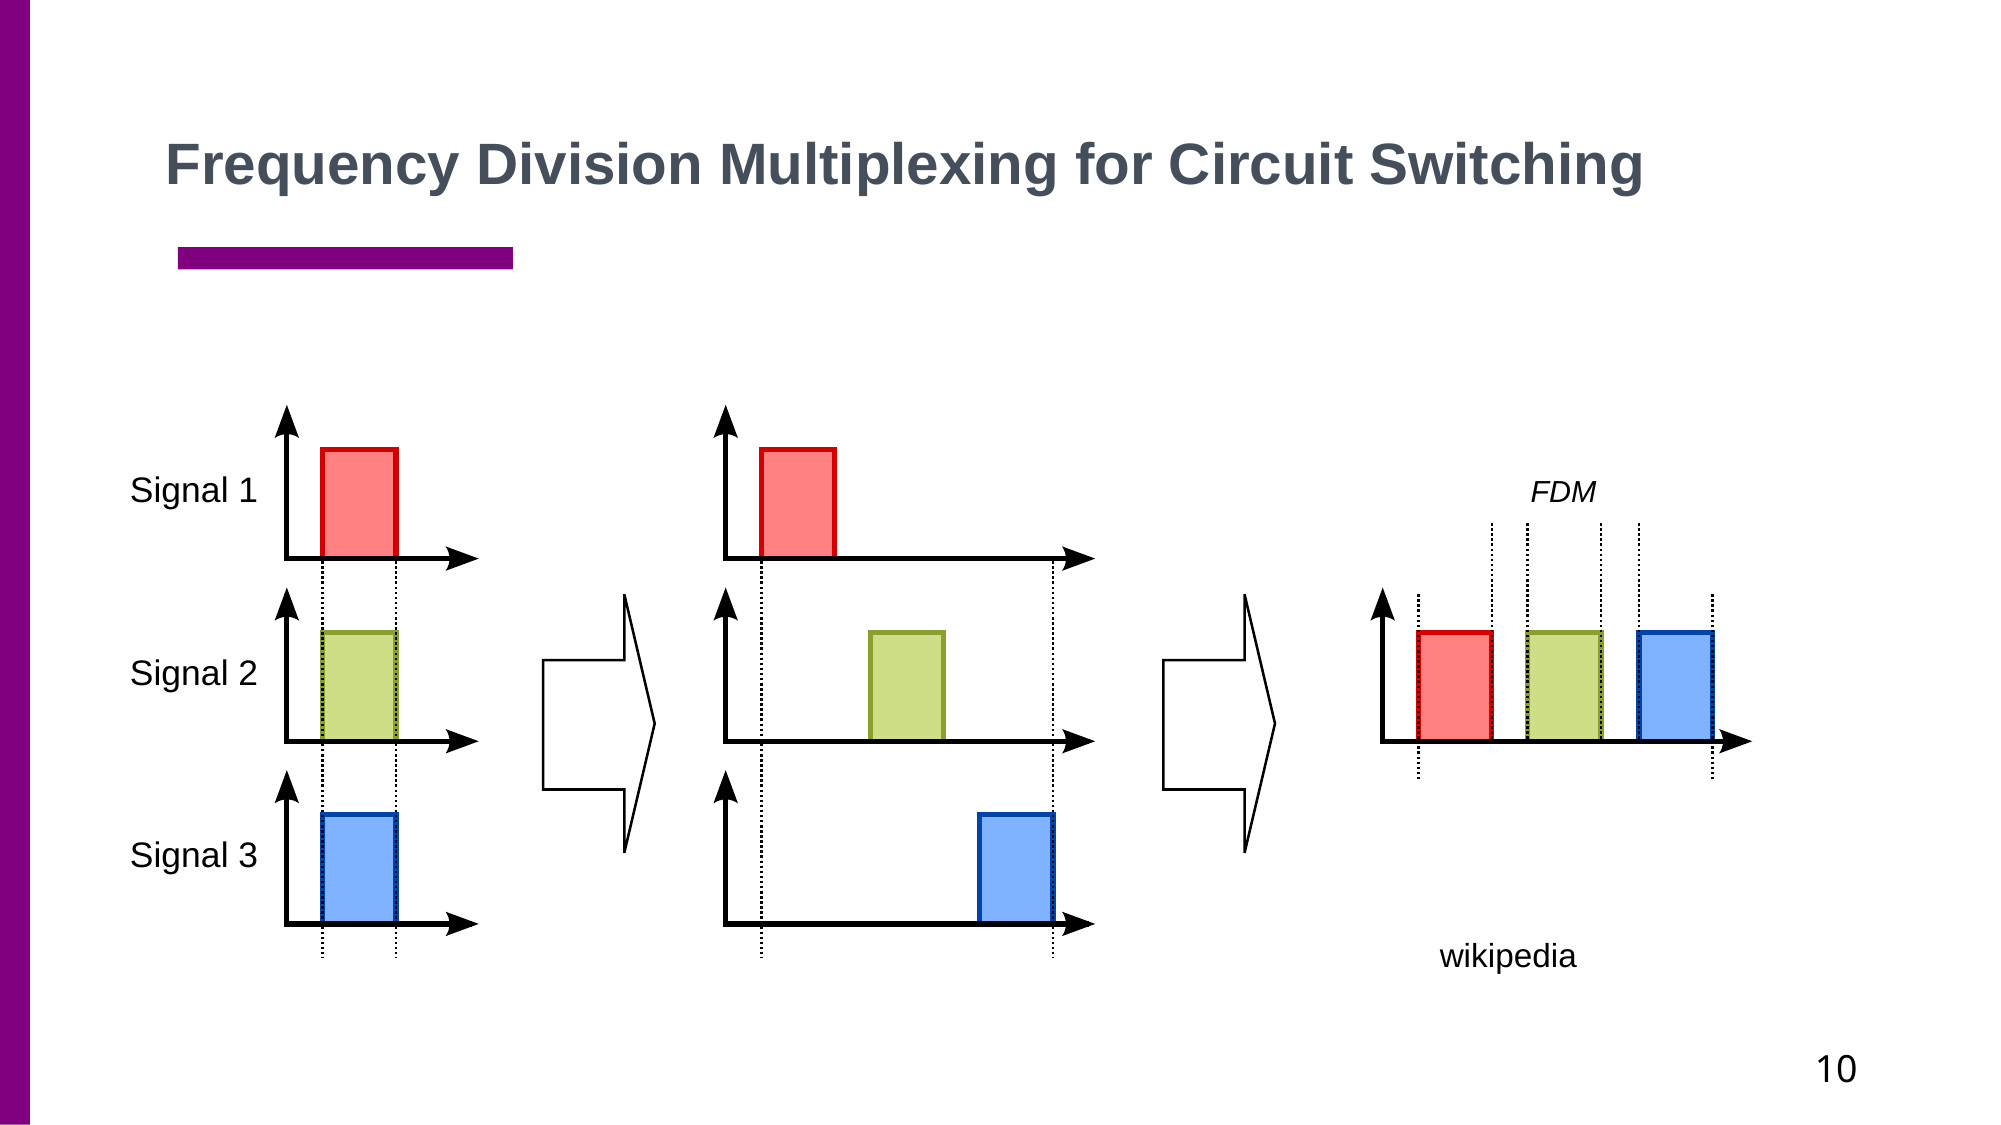

Frequency Division Multiplexing for Circuit Switching
wikipedia